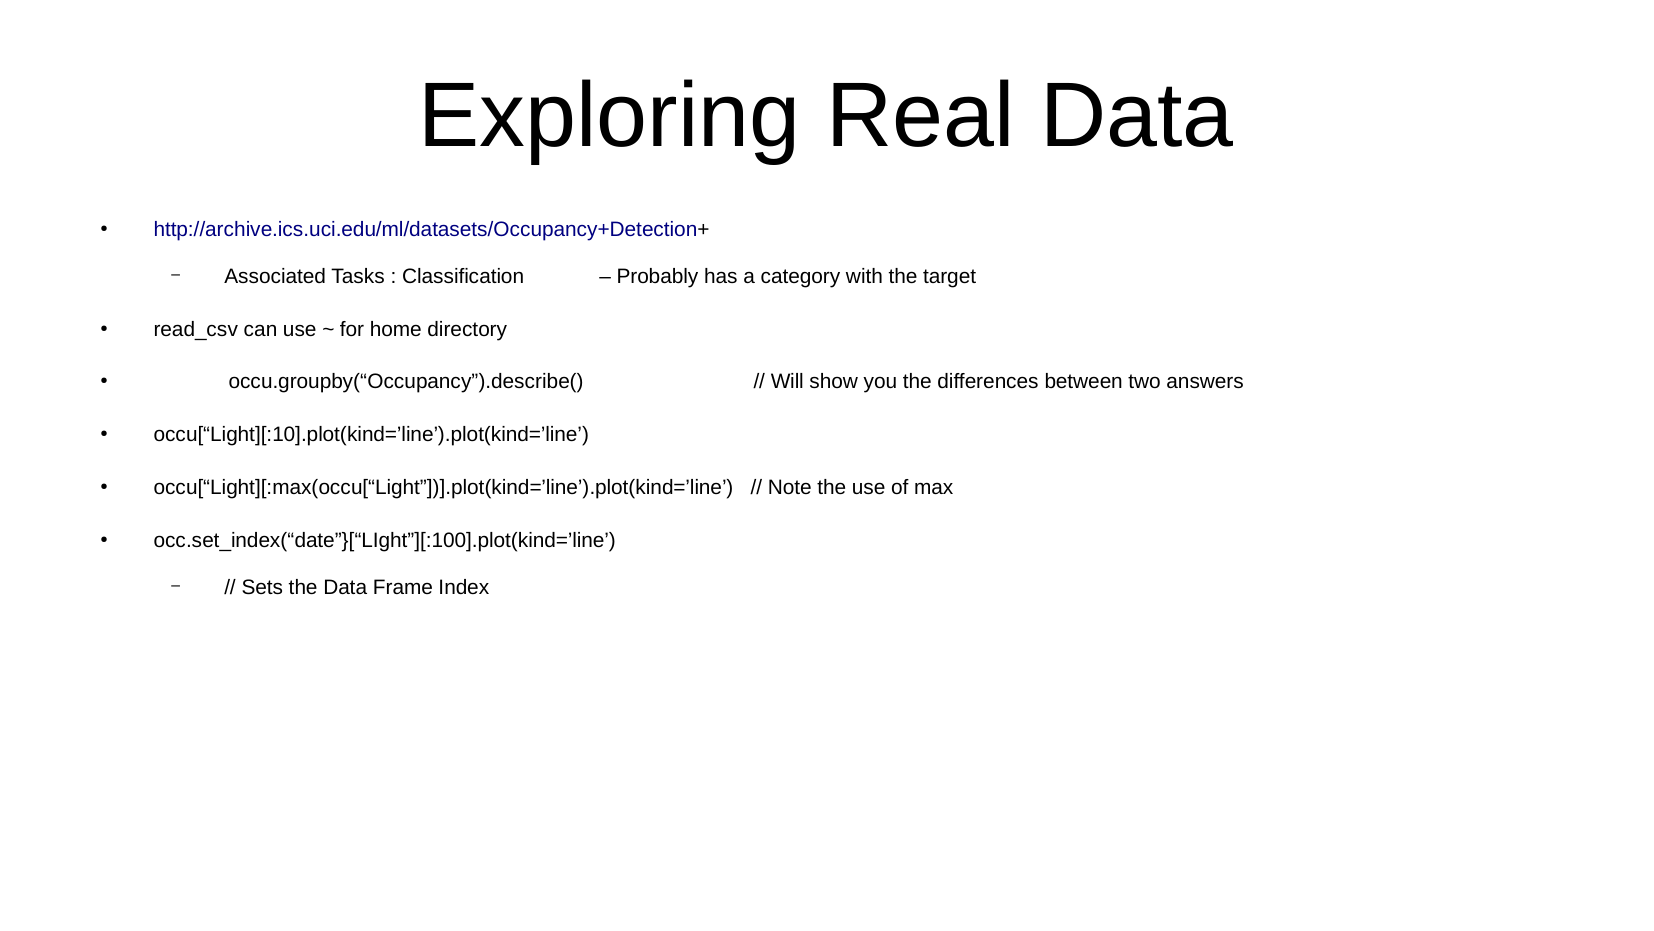

# Exploring Real Data
http://archive.ics.uci.edu/ml/datasets/Occupancy+Detection+
Associated Tasks : Classification 	– Probably has a category with the target
read_csv can use ~ for home directory
	occu.groupby(“Occupancy”).describe()			// Will show you the differences between two answers
occu[“Light][:10].plot(kind=’line’).plot(kind=’line’)
occu[“Light][:max(occu[“Light”])].plot(kind=’line’).plot(kind=’line’) // Note the use of max
occ.set_index(“date”}[“LIght”][:100].plot(kind=’line’)
// Sets the Data Frame Index